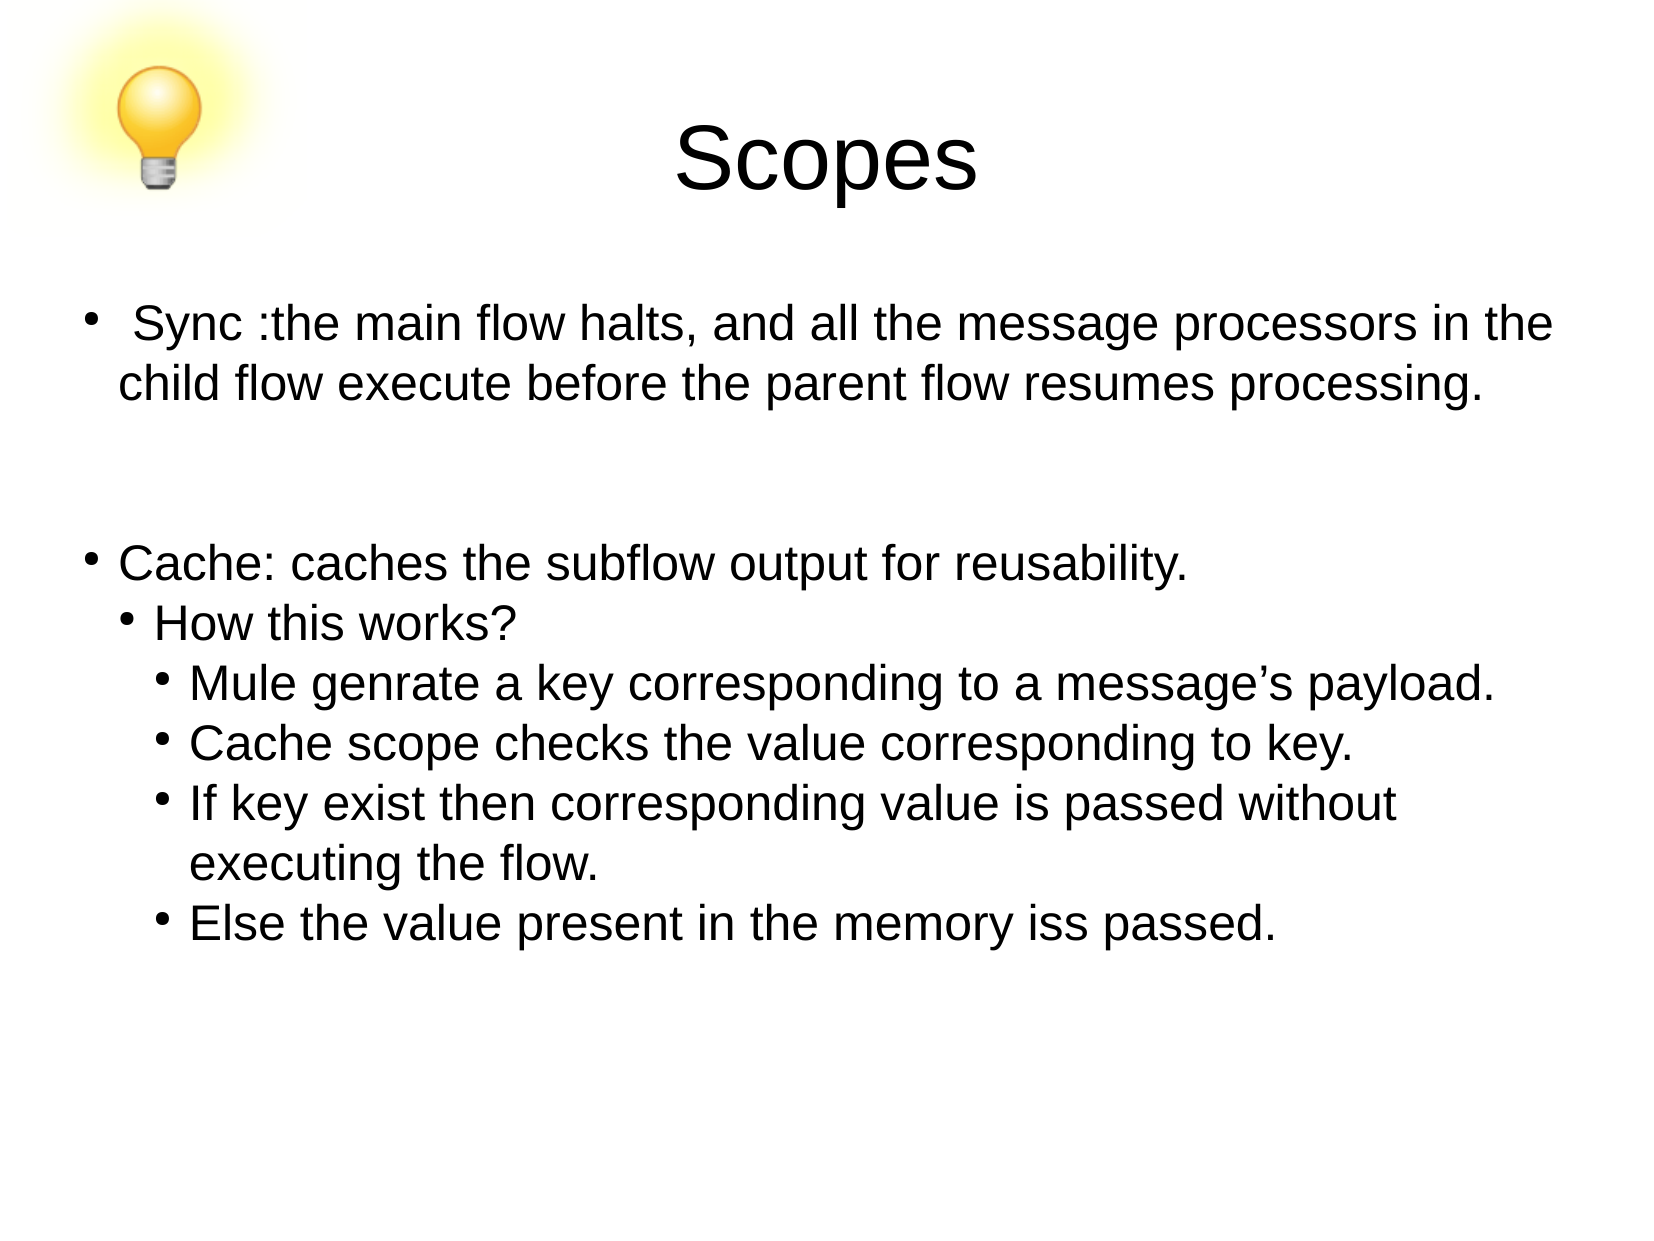

Scopes
 Sync :the main flow halts, and all the message processors in the child flow execute before the parent flow resumes processing.
Cache: caches the subflow output for reusability.
How this works?
Mule genrate a key corresponding to a message’s payload.
Cache scope checks the value corresponding to key.
If key exist then corresponding value is passed without executing the flow.
Else the value present in the memory iss passed.